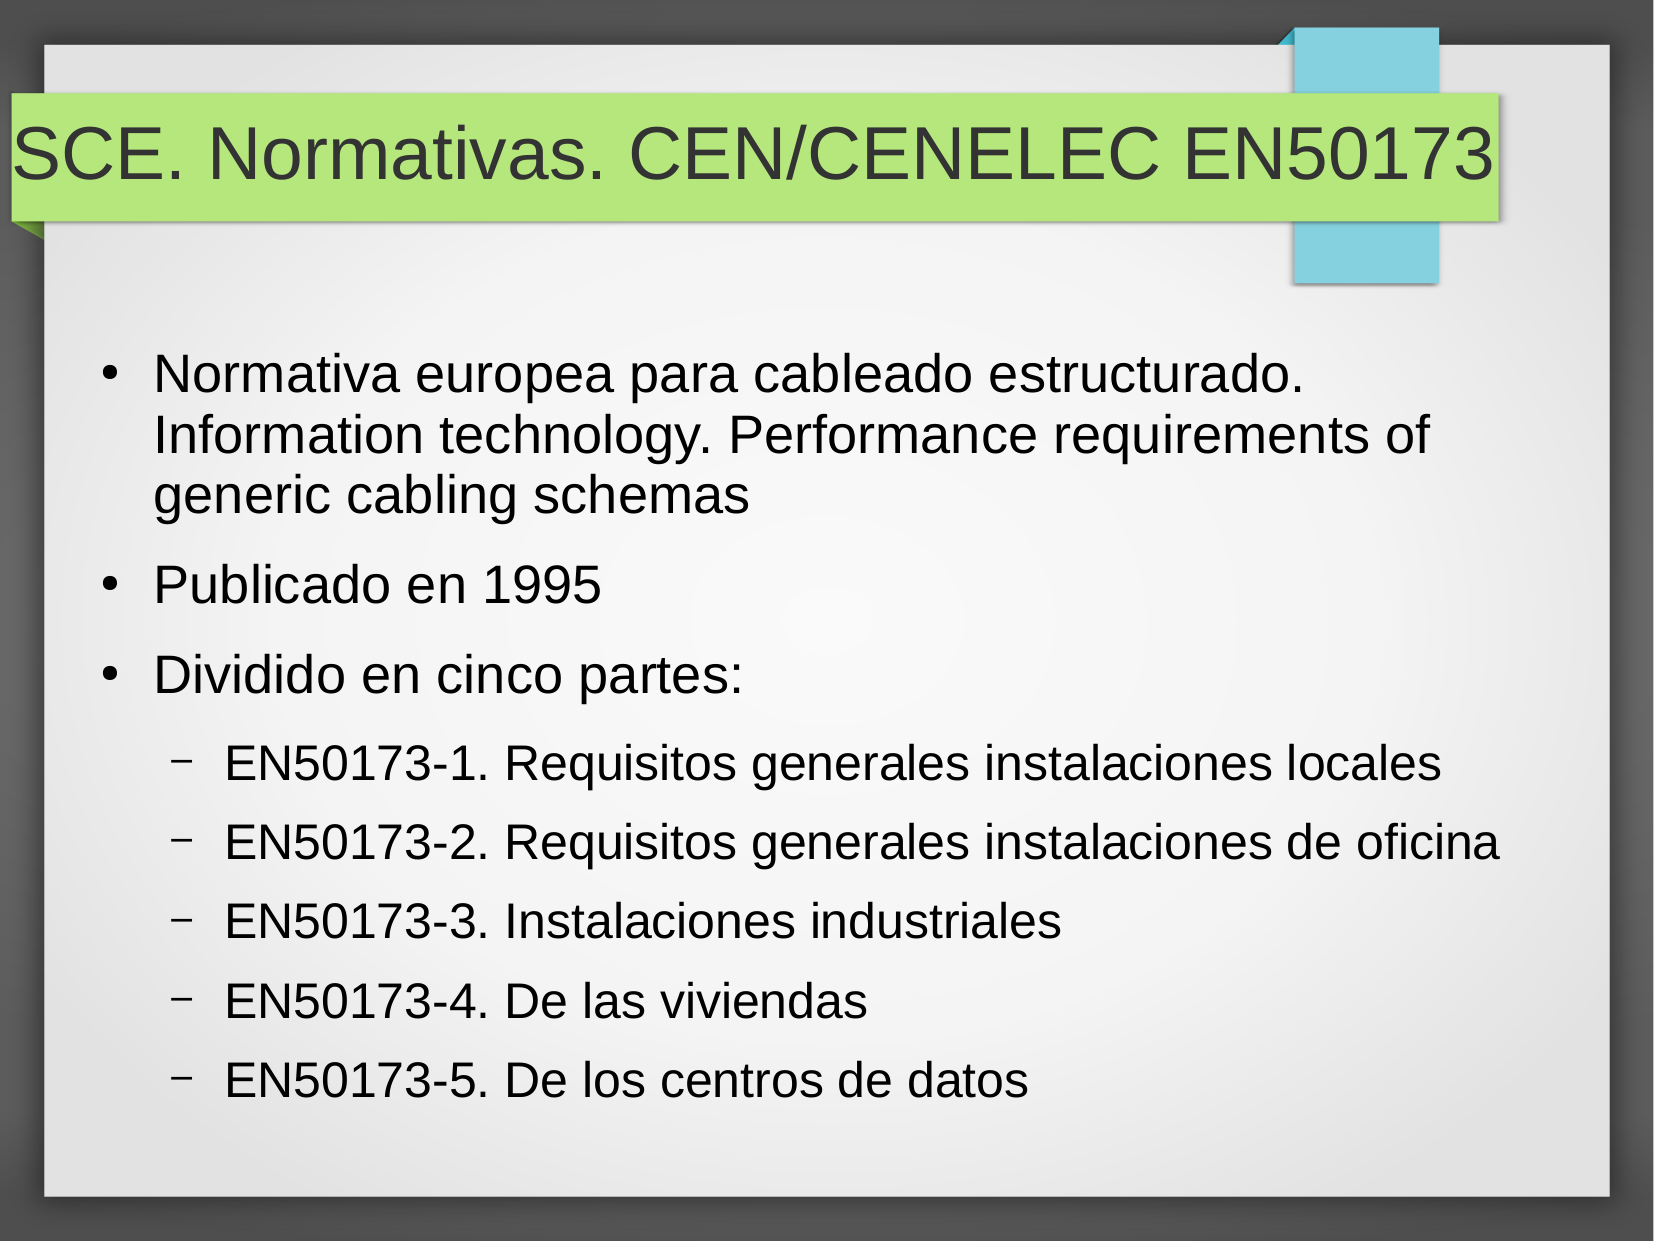

# SCE. Normativas. CEN/CENELEC EN50173
Normativa europea para cableado estructurado. Information technology. Performance requirements of generic cabling schemas
Publicado en 1995
Dividido en cinco partes:
EN50173-1. Requisitos generales instalaciones locales
EN50173-2. Requisitos generales instalaciones de oficina
EN50173-3. Instalaciones industriales
EN50173-4. De las viviendas
EN50173-5. De los centros de datos